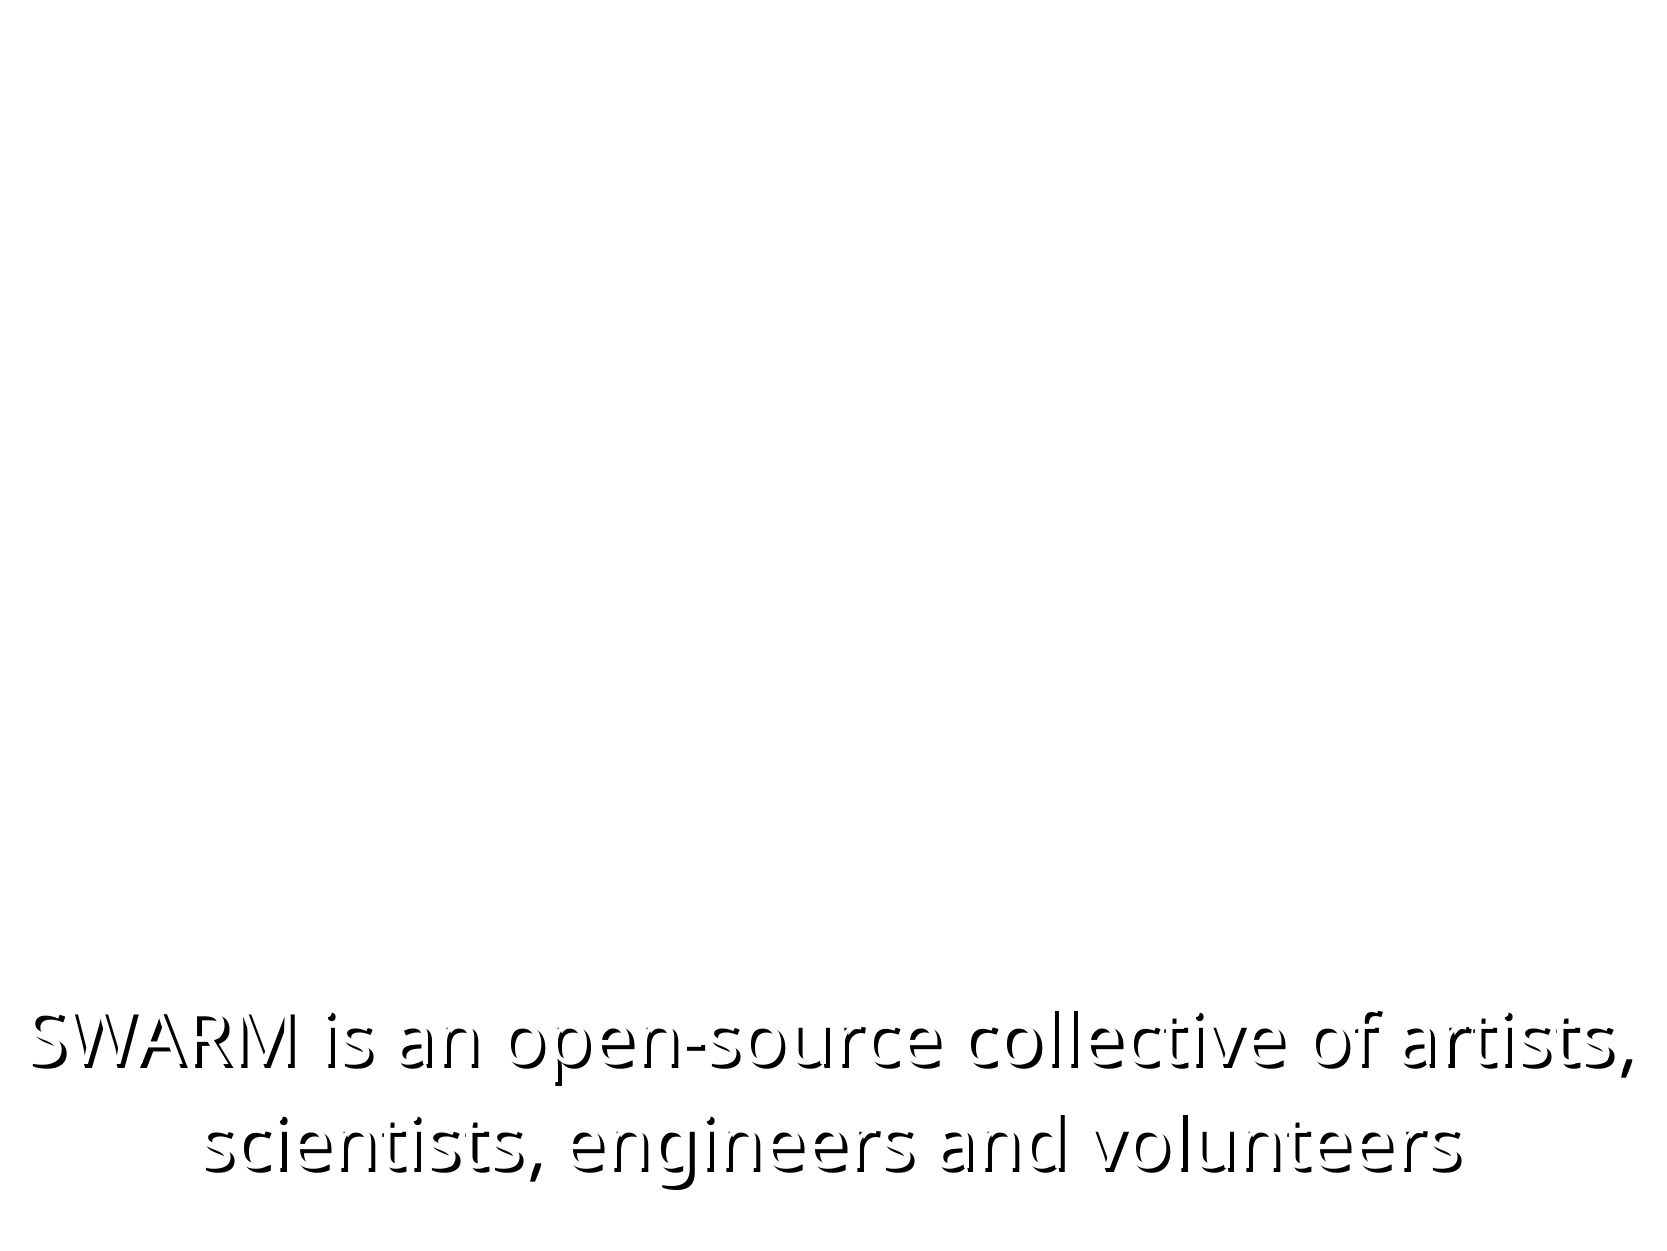

# SWARM is an open-source collective of artists, scientists, engineers and volunteers